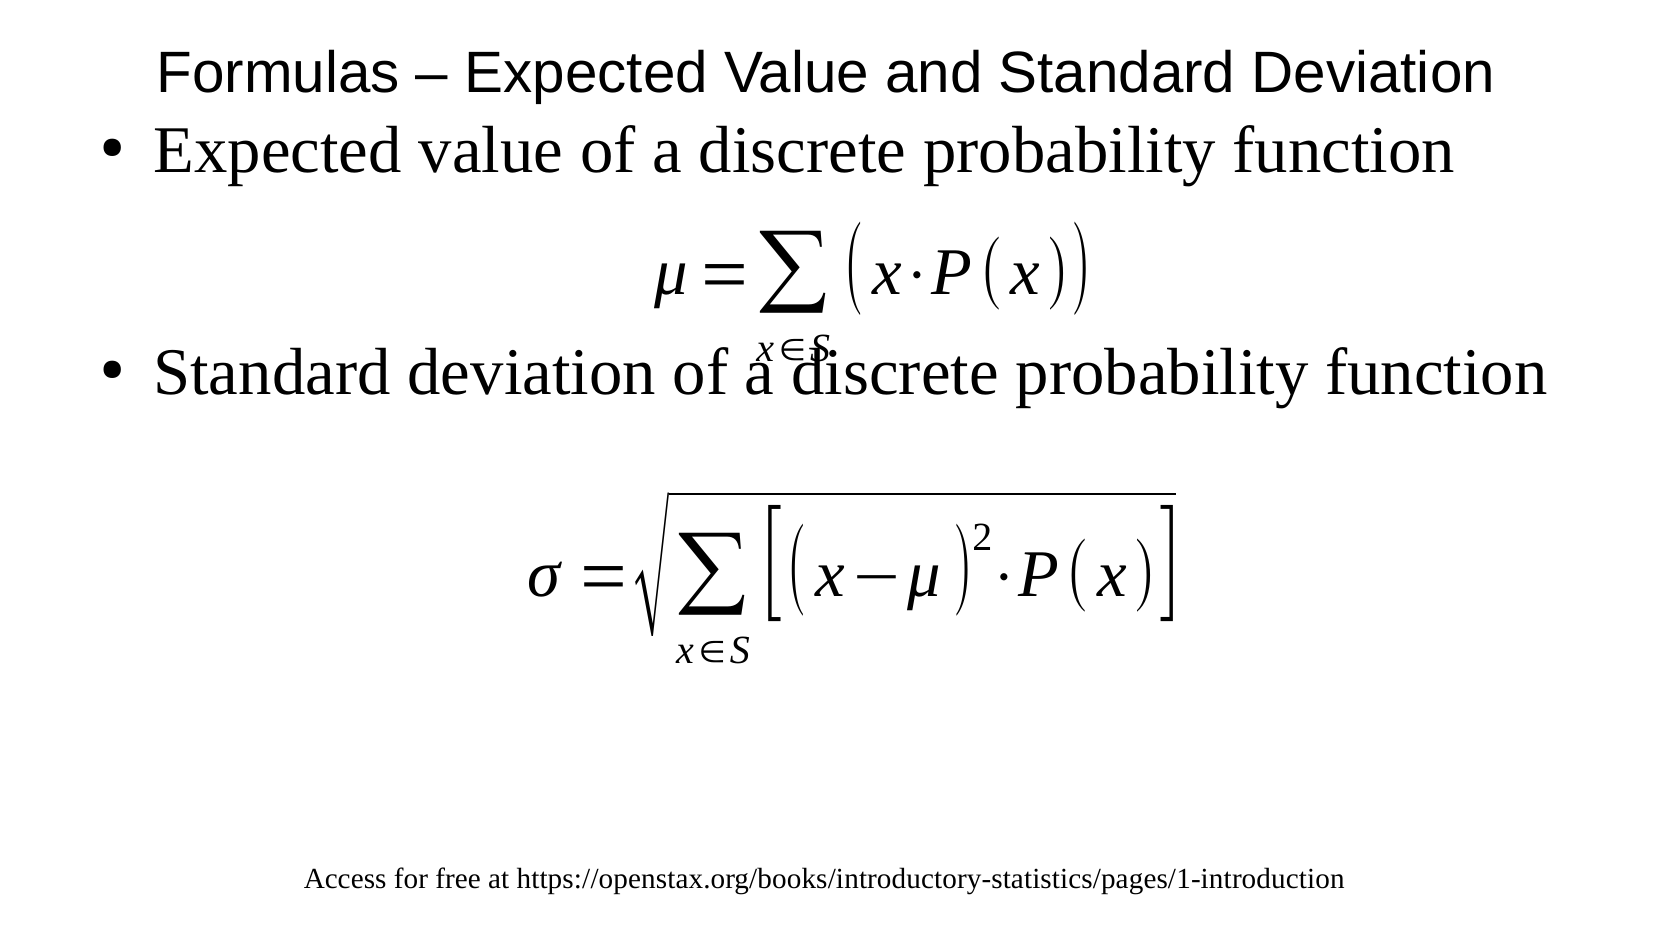

# Formulas – Expected Value and Standard Deviation
Expected value of a discrete probability function
Standard deviation of a discrete probability function
Access for free at https://openstax.org/books/introductory-statistics/pages/1-introduction